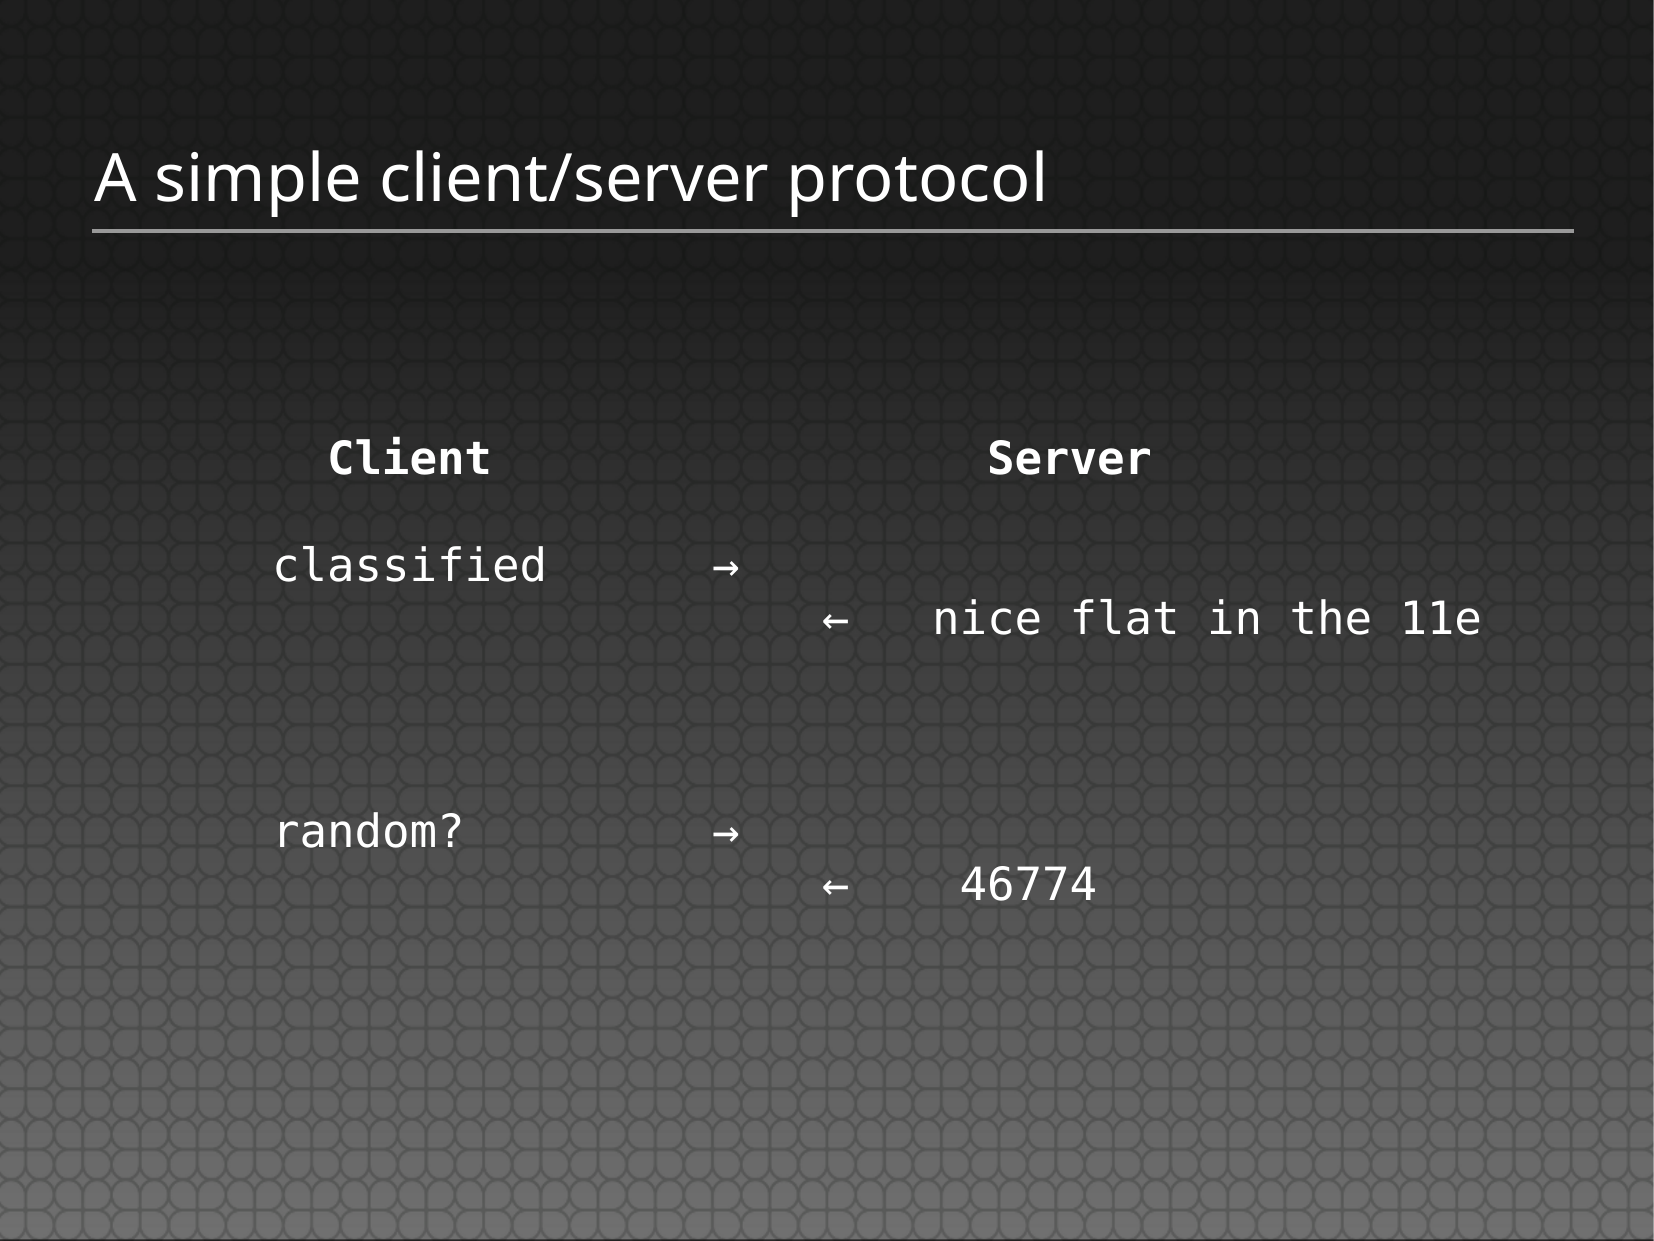

# A simple client/server protocol
 ← 46774
 Client Server
 ← nice flat in the 11e
 random? →
 classified →